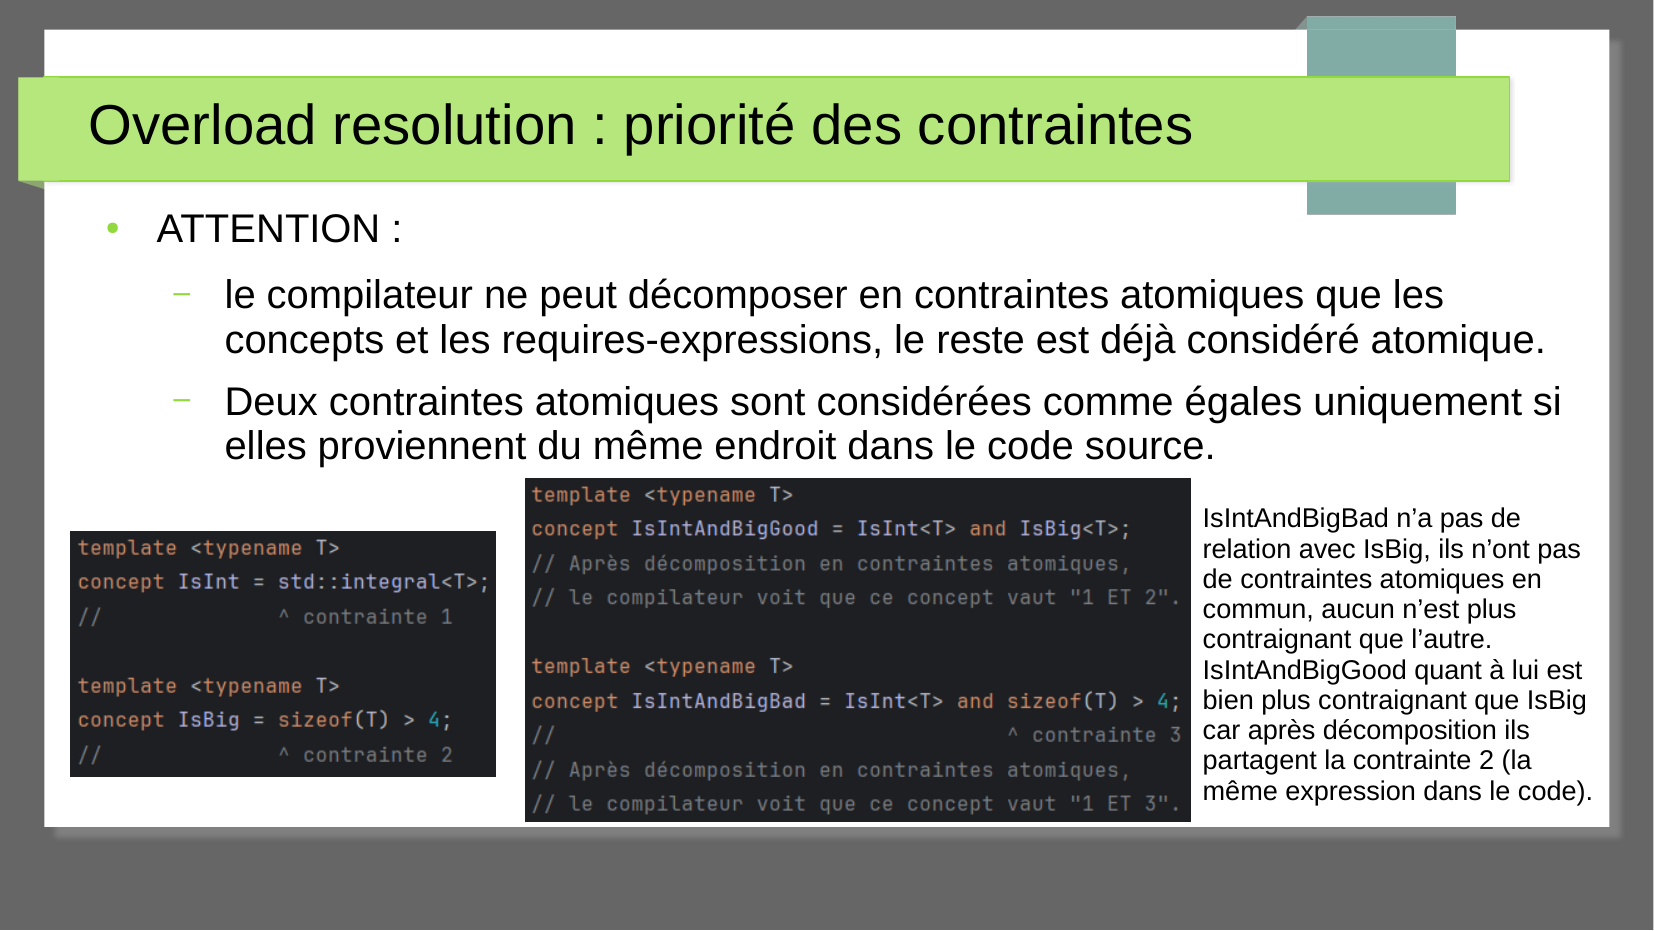

# Overload resolution : priorité des contraintes
ATTENTION :
le compilateur ne peut décomposer en contraintes atomiques que les concepts et les requires-expressions, le reste est déjà considéré atomique.
Deux contraintes atomiques sont considérées comme égales uniquement si elles proviennent du même endroit dans le code source.
IsIntAndBigBad n’a pas de relation avec IsBig, ils n’ont pas de contraintes atomiques en commun, aucun n’est plus contraignant que l’autre.
IsIntAndBigGood quant à lui est bien plus contraignant que IsBig car après décomposition ils partagent la contrainte 2 (la même expression dans le code).